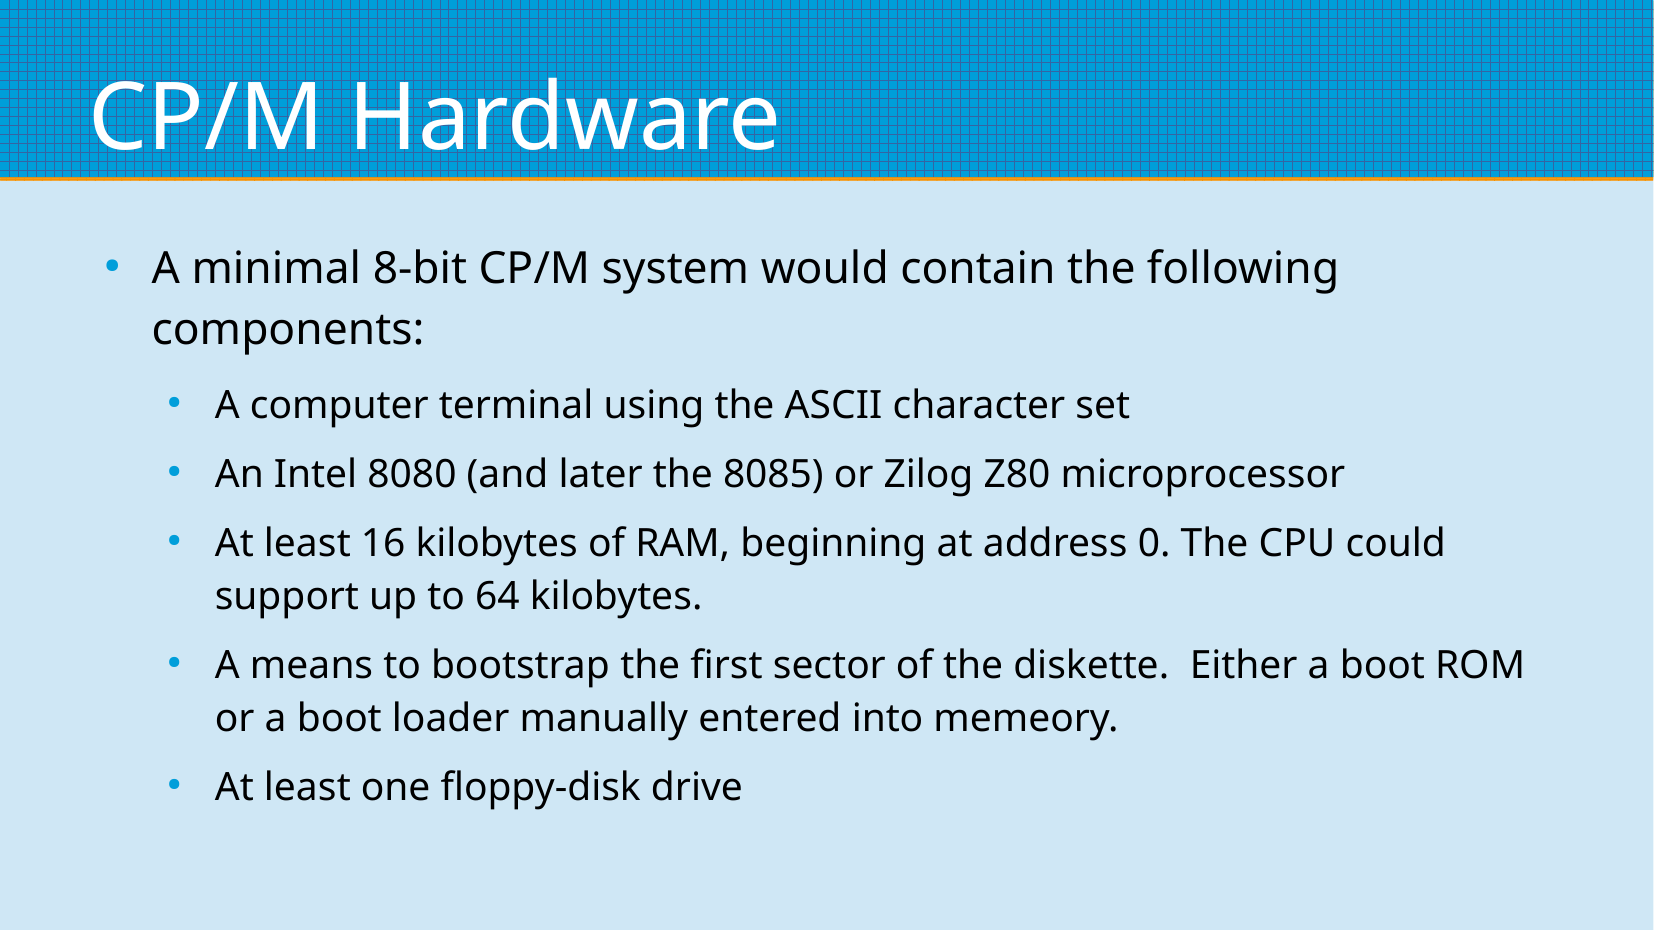

# CP/M Hardware
A minimal 8-bit CP/M system would contain the following components:
A computer terminal using the ASCII character set
An Intel 8080 (and later the 8085) or Zilog Z80 microprocessor
At least 16 kilobytes of RAM, beginning at address 0. The CPU could support up to 64 kilobytes.
A means to bootstrap the first sector of the diskette. Either a boot ROM or a boot loader manually entered into memeory.
At least one floppy-disk drive